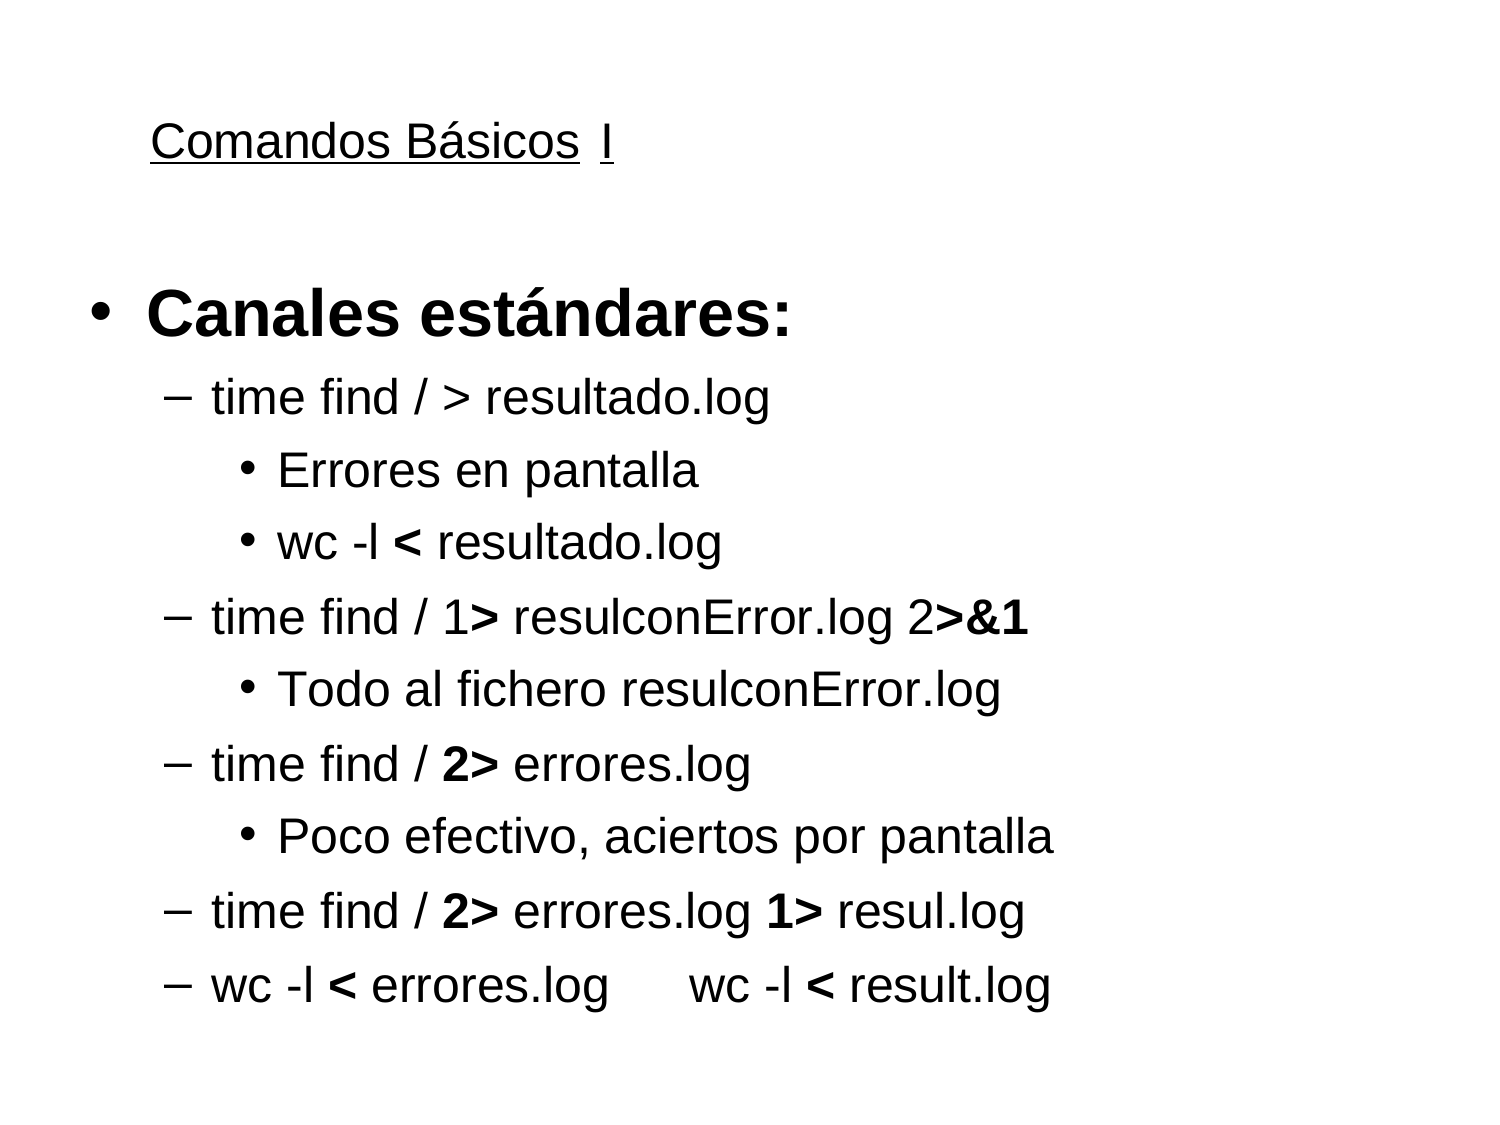

# Comandos Básicos	I
Canales estándares:
time find / > resultado.log
Errores en pantalla
wc -l < resultado.log
time find / 1> resulconError.log 2>&1
Todo al fichero resulconError.log
time find / 2> errores.log
Poco efectivo, aciertos por pantalla
time find / 2> errores.log 1> resul.log
wc -l < errores.log	wc -l < result.log